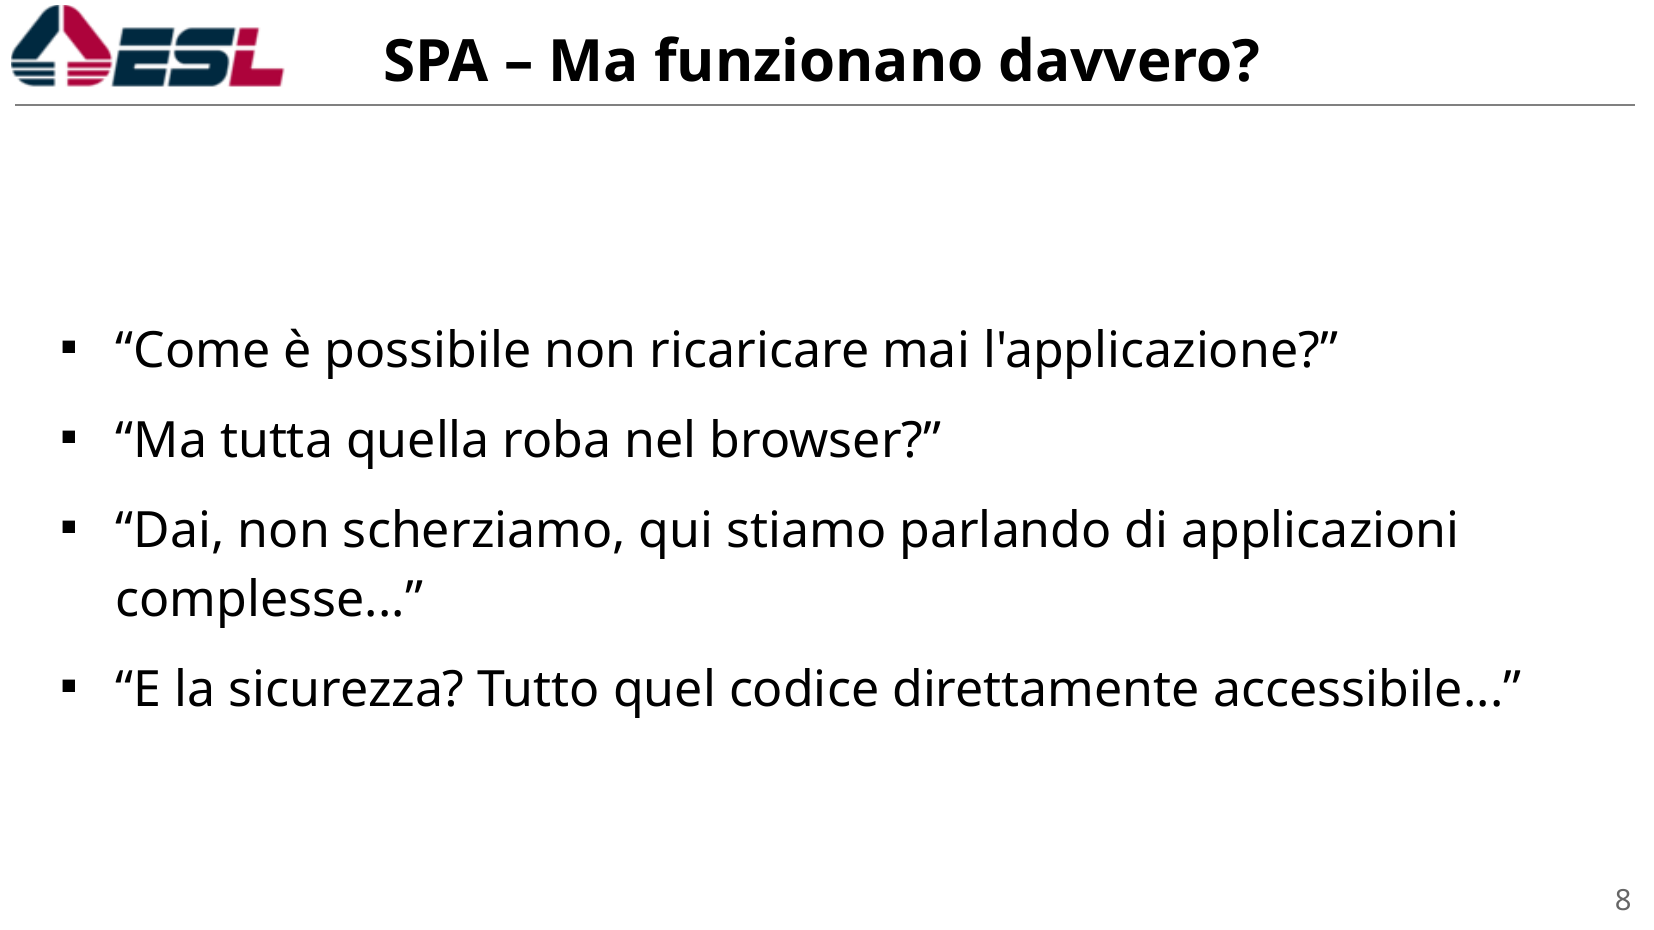

# SPA – Ma funzionano davvero?
“Come è possibile non ricaricare mai l'applicazione?”
“Ma tutta quella roba nel browser?”
“Dai, non scherziamo, qui stiamo parlando di applicazioni complesse...”
“E la sicurezza? Tutto quel codice direttamente accessibile...”